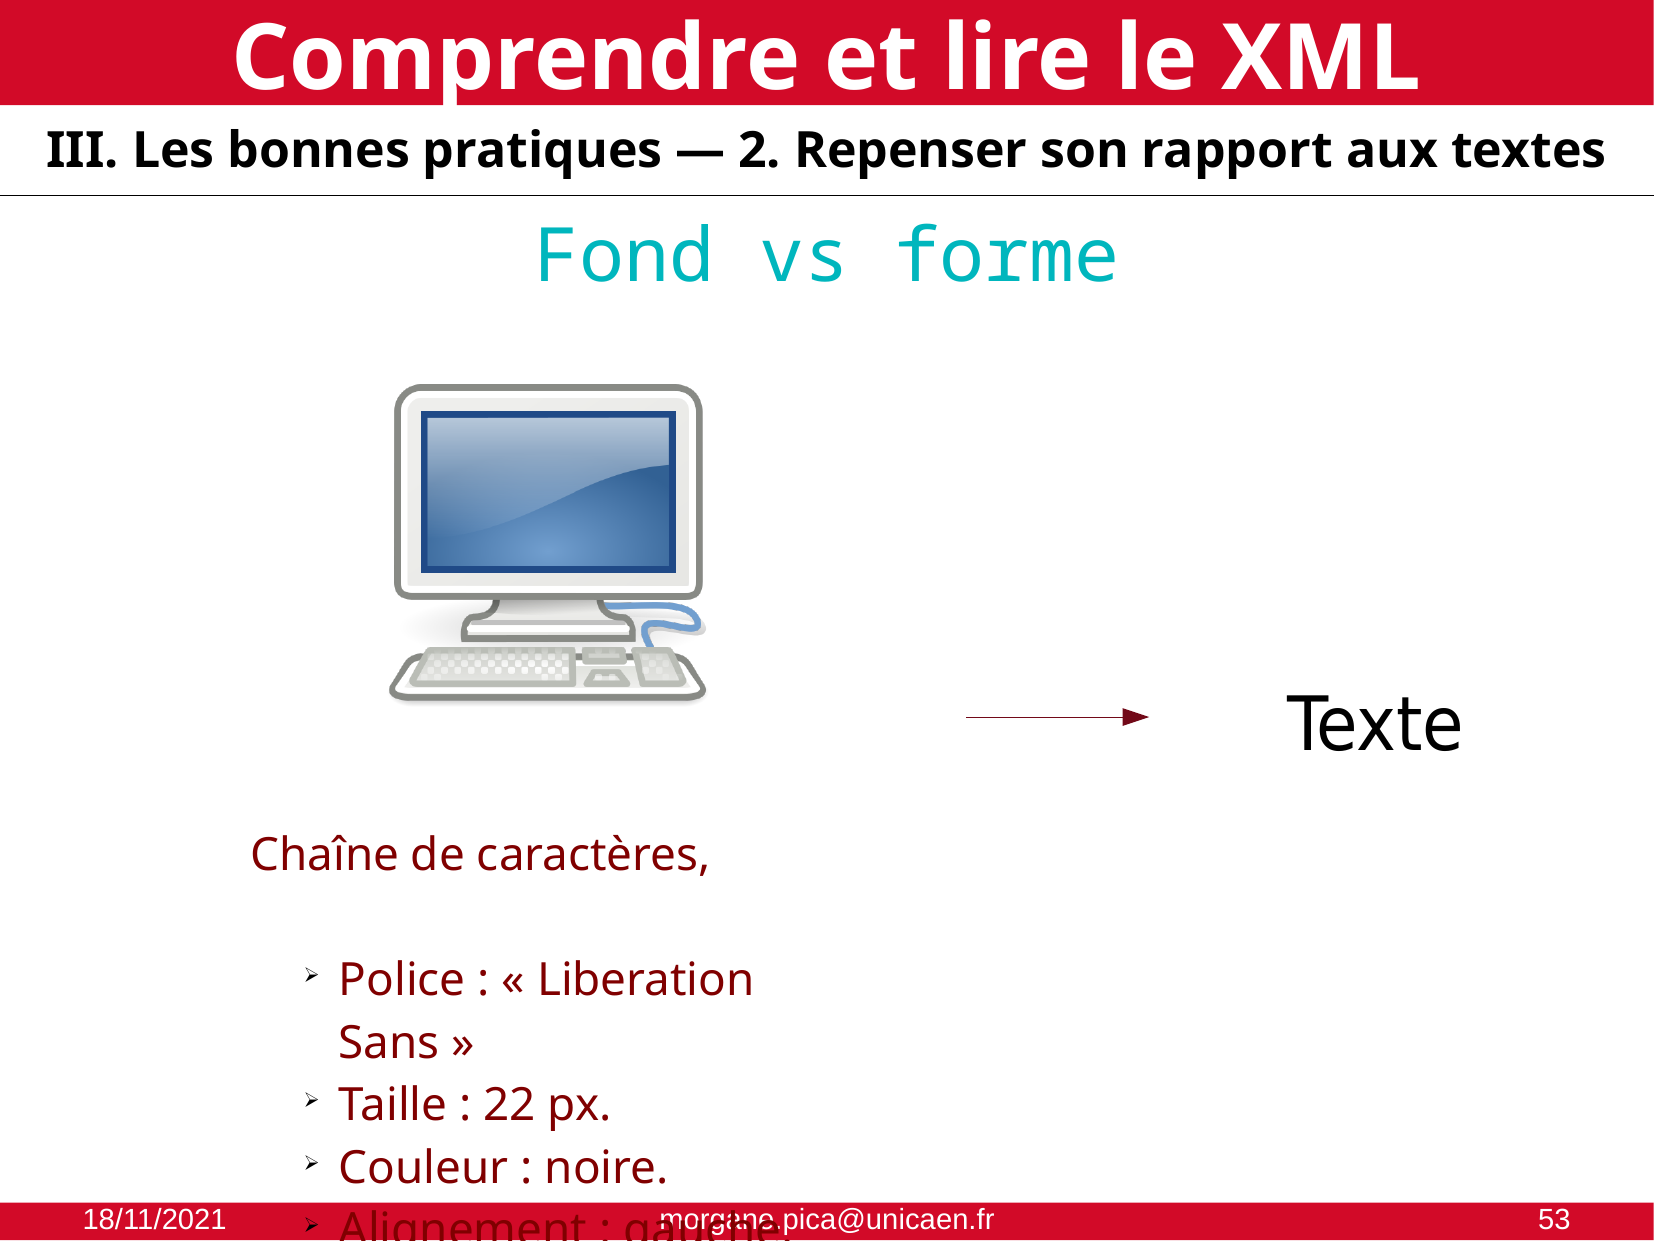

# Comprendre et lire le XML
III. Les bonnes pratiques — 2. Repenser son rapport aux textes
Fond vs forme
Texte
Chaîne de caractères,
Police : « Liberation Sans »
Taille : 22 px.
Couleur : noire.
Alignement : gauche.
18/11/2021
morgane.pica@unicaen.fr
53